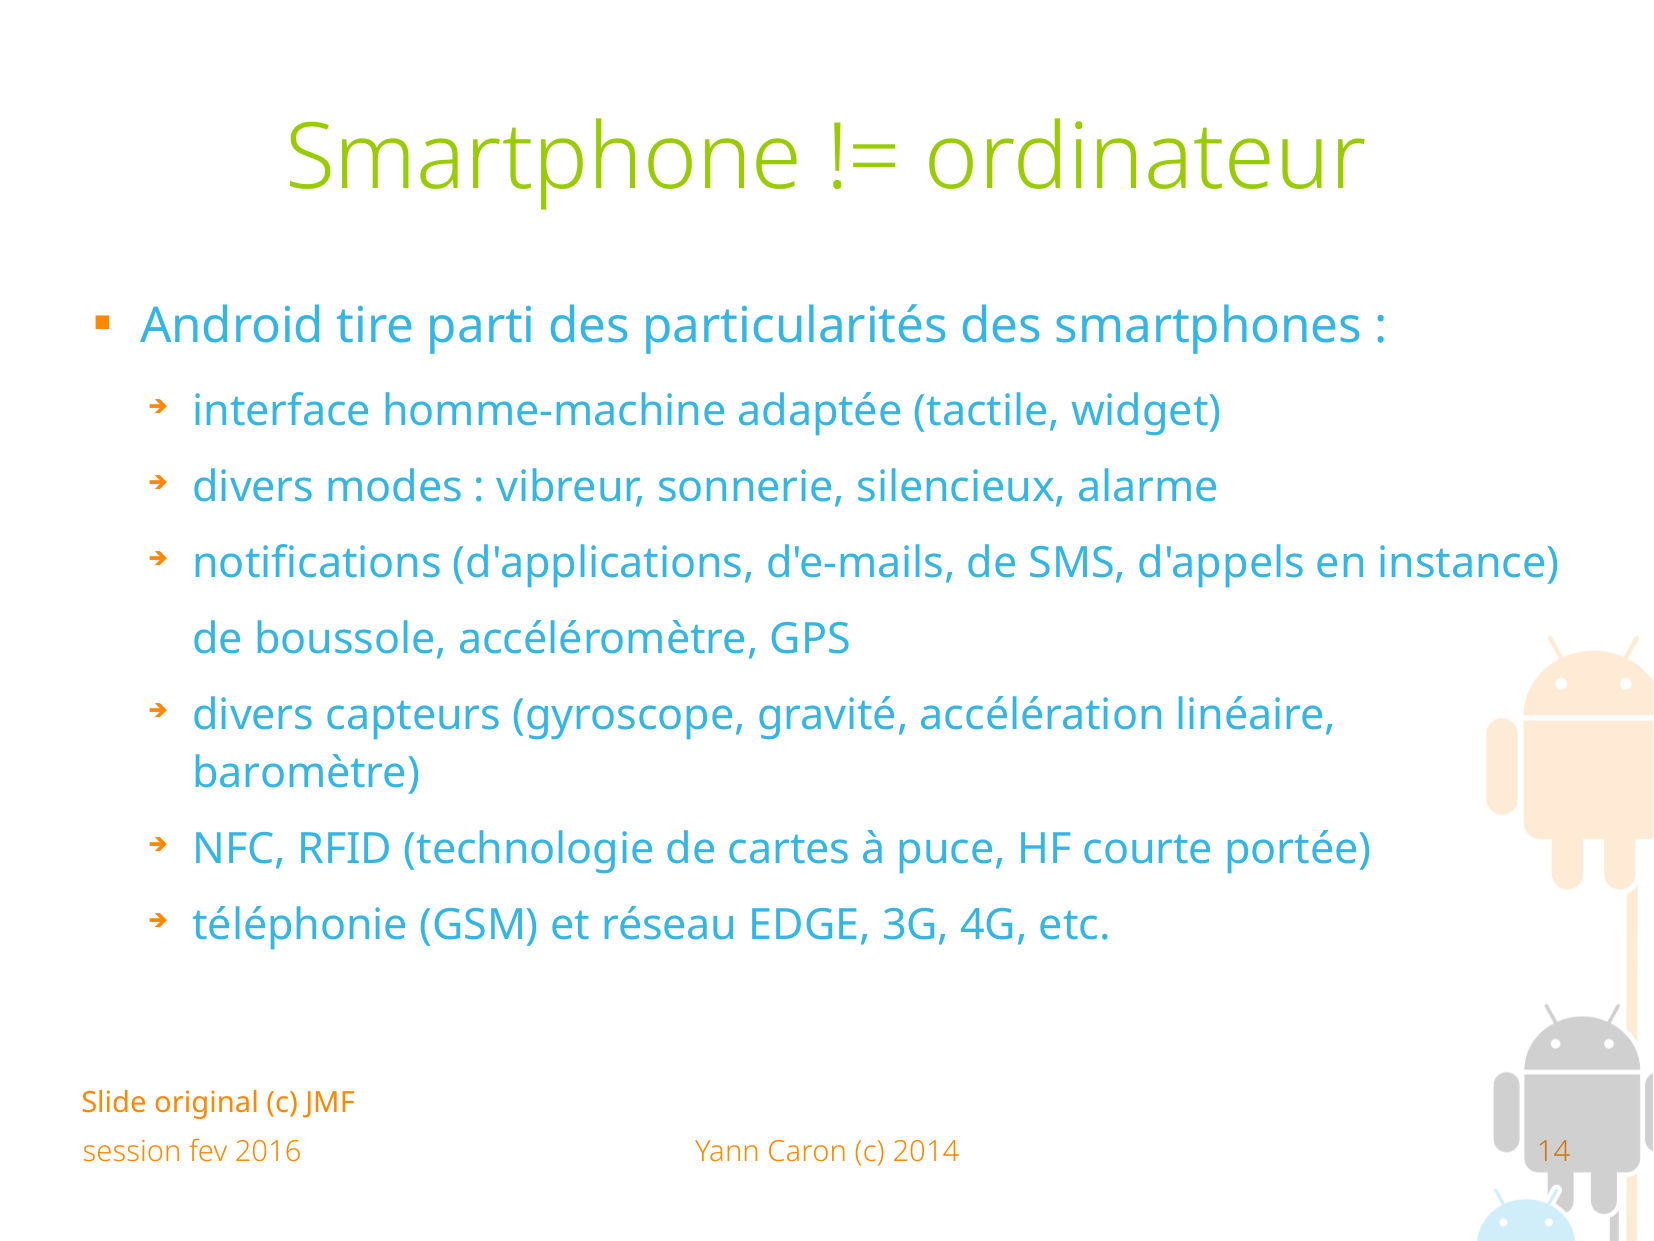

# Smartphone != ordinateur
Android tire parti des particularités des smartphones :
interface homme-machine adaptée (tactile, widget)
divers modes : vibreur, sonnerie, silencieux, alarme
notifications (d'applications, d'e-mails, de SMS, d'appels en instance)
de boussole, accéléromètre, GPS
divers capteurs (gyroscope, gravité, accélération linéaire, baromètre)
NFC, RFID (technologie de cartes à puce, HF courte portée)
téléphonie (GSM) et réseau EDGE, 3G, 4G, etc.
Slide original (c) JMF
session fev 2016
Yann Caron (c) 2014
14